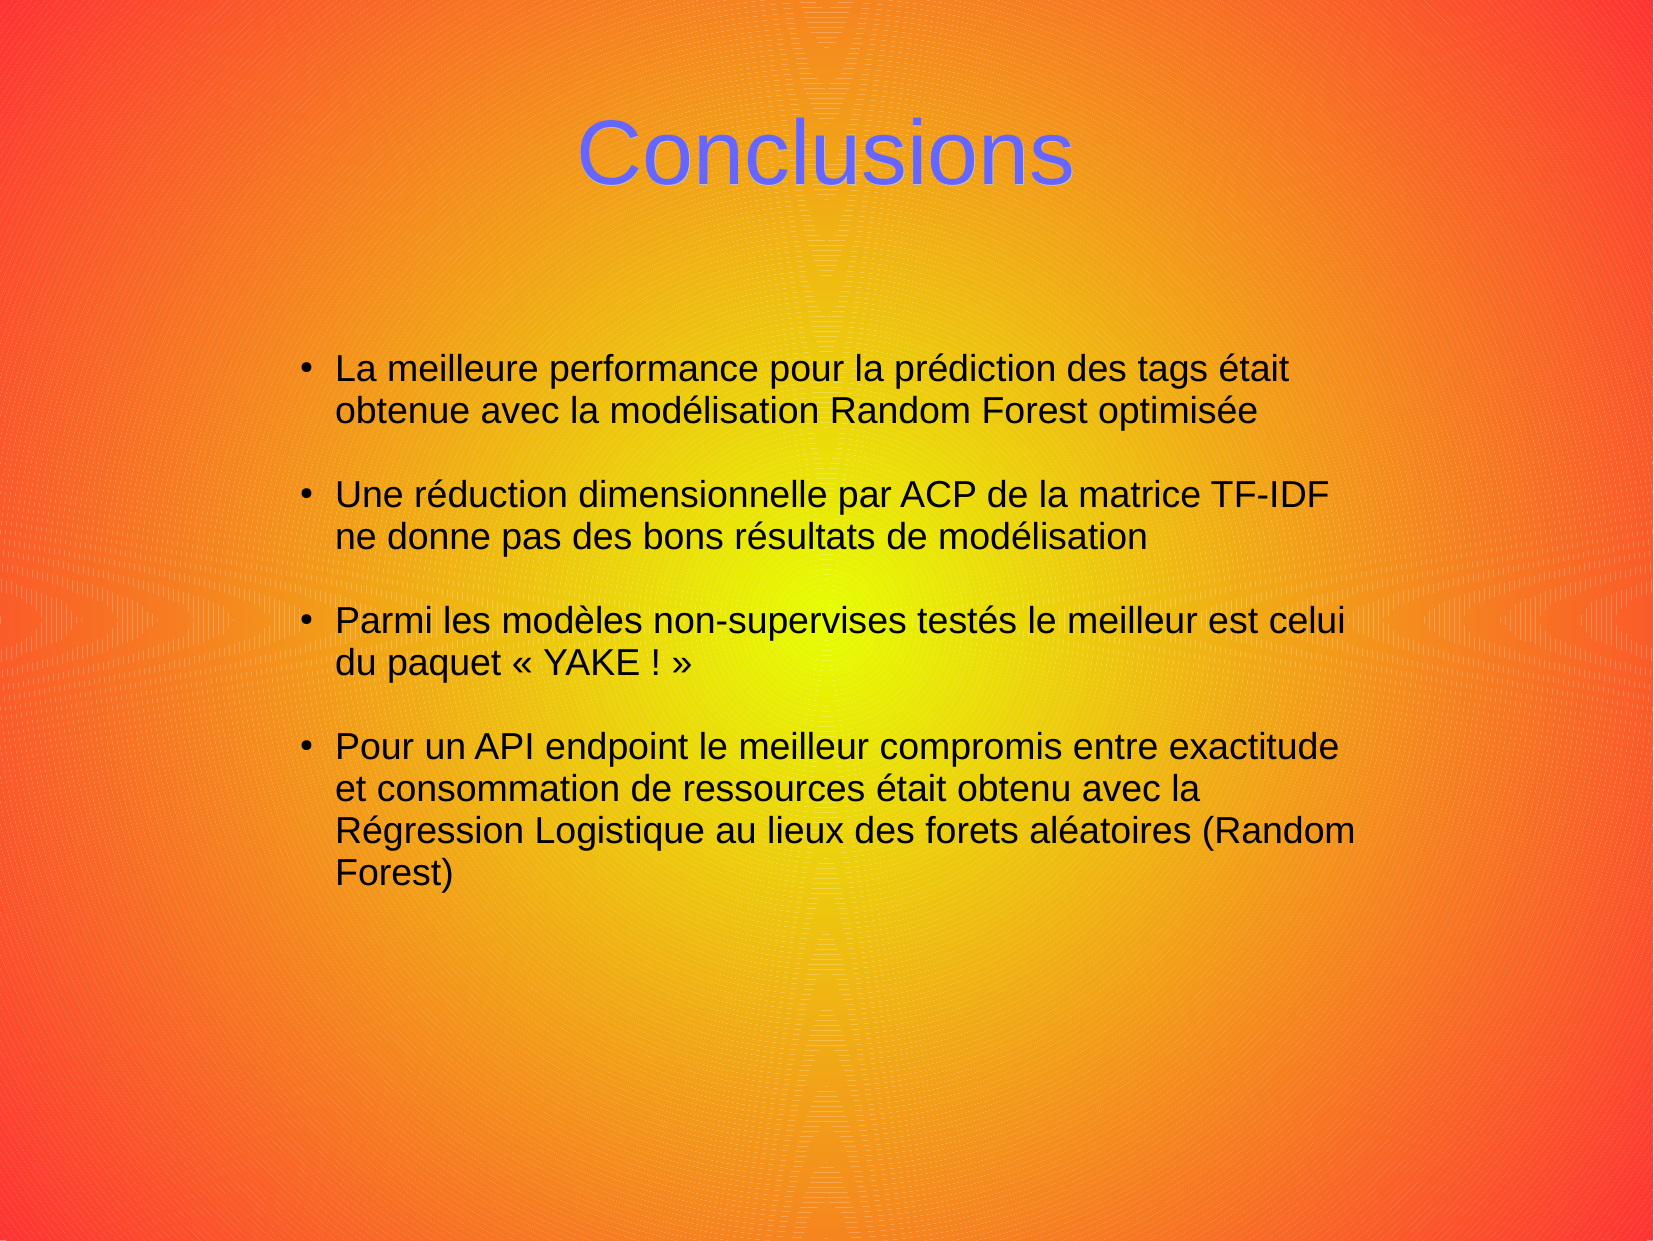

# Conclusions
La meilleure performance pour la prédiction des tags était obtenue avec la modélisation Random Forest optimisée
Une réduction dimensionnelle par ACP de la matrice TF-IDF ne donne pas des bons résultats de modélisation
Parmi les modèles non-supervises testés le meilleur est celui du paquet « YAKE ! »
Pour un API endpoint le meilleur compromis entre exactitude et consommation de ressources était obtenu avec la Régression Logistique au lieux des forets aléatoires (Random Forest)